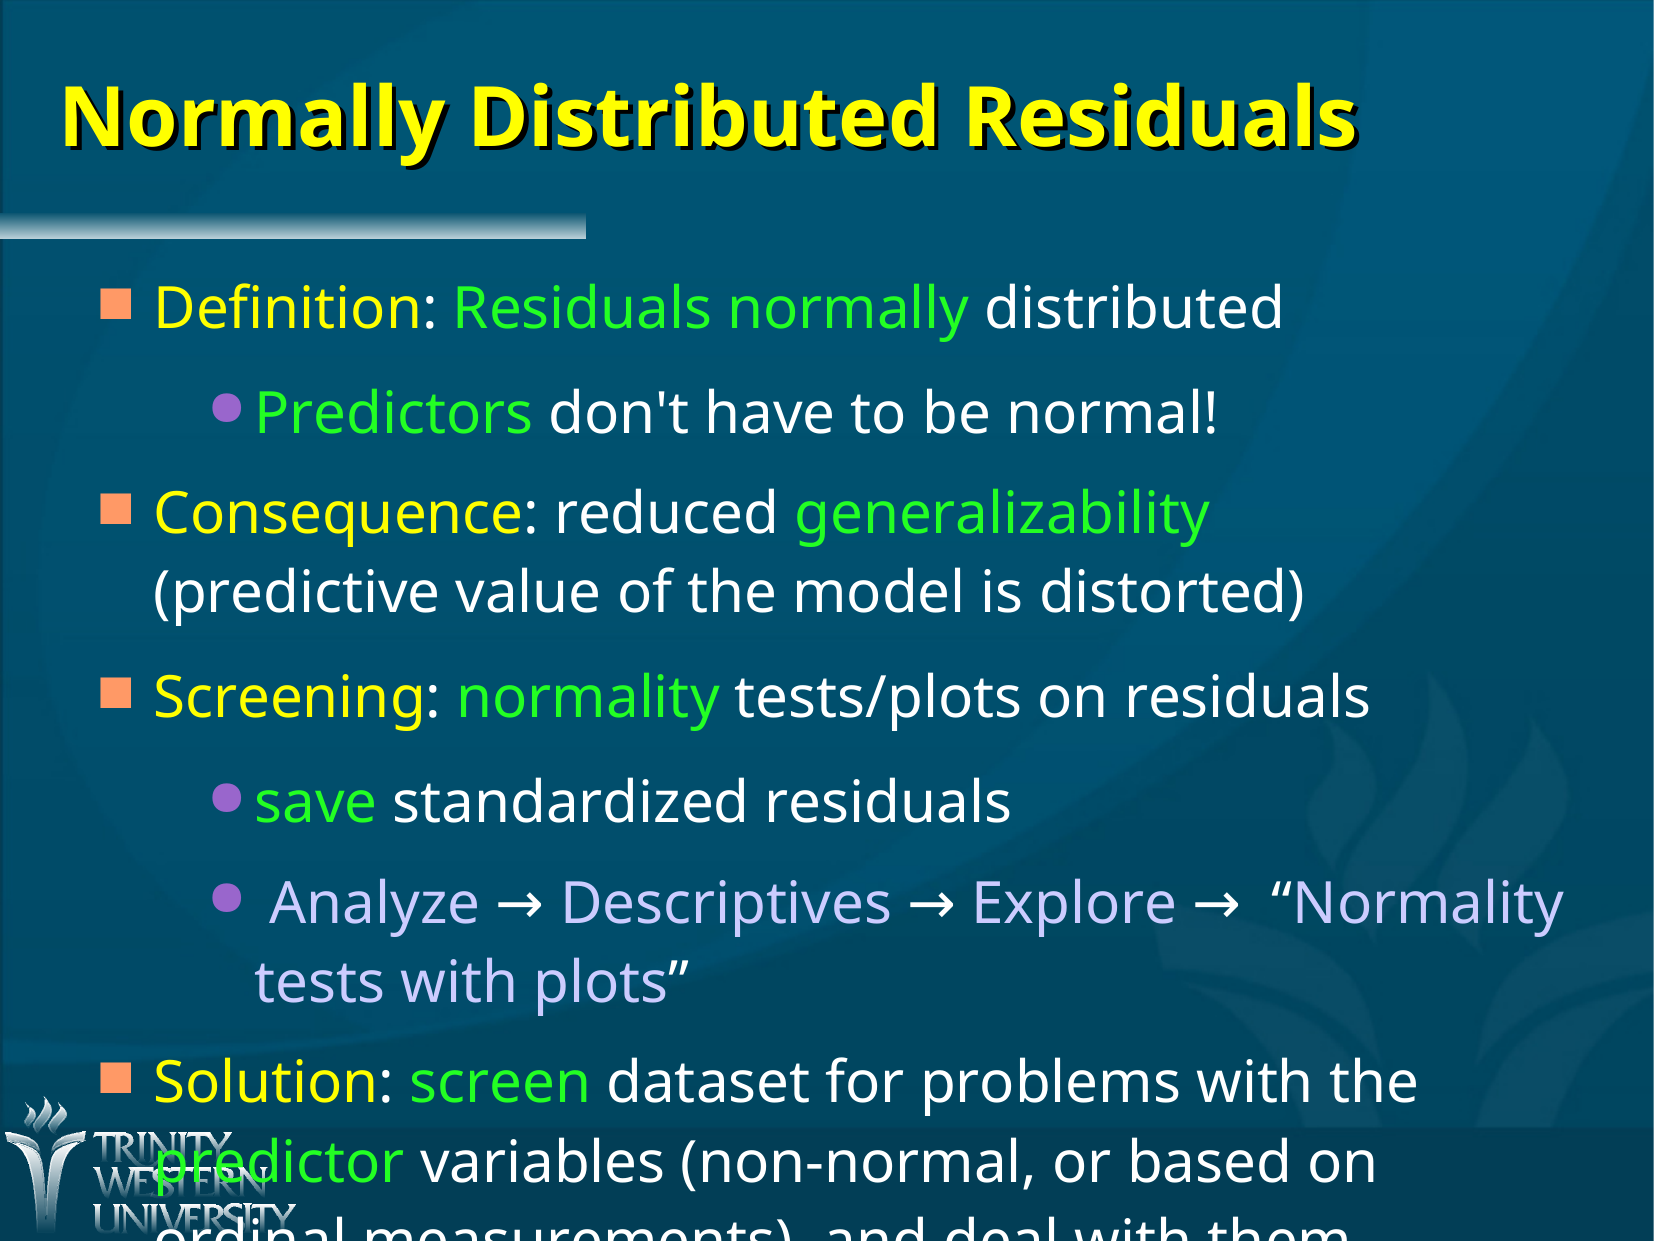

# Normally Distributed Residuals
Definition: Residuals normally distributed
Predictors don't have to be normal!
Consequence: reduced generalizability
(predictive value of the model is distorted)
Screening: normality tests/plots on residuals
save standardized residuals
 Analyze → Descriptives → Explore → “Normality tests with plots”
Solution: screen dataset for problems with the predictor variables (non-normal, or based on ordinal measurements), and deal with them